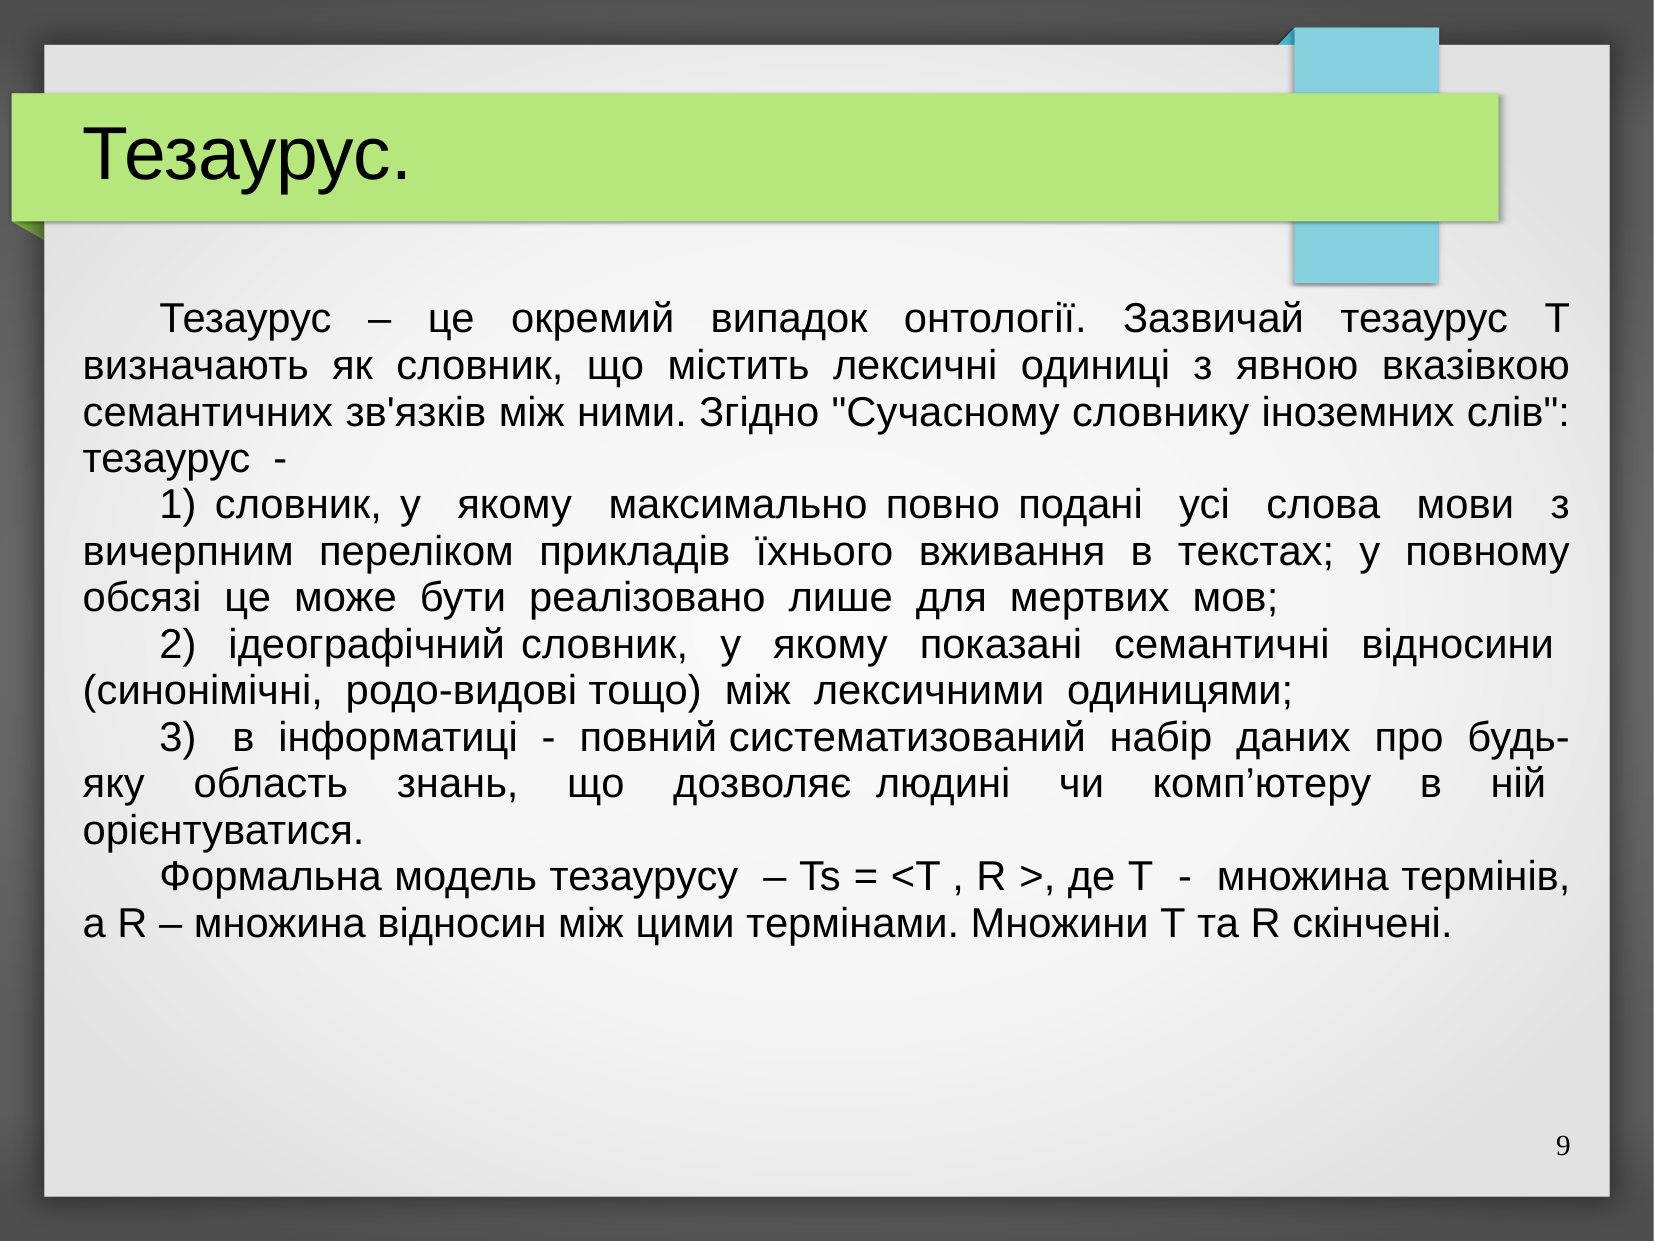

# Тезаурус.
Тезаурус – це окремий випадок онтології. Зазвичай тезаурус Т визначають як словник, що містить лексичні одиниці з явною вказівкою семантичних зв'язків між ними. Згідно "Сучасному словнику іноземних слів": тезаурус -
1) словник, у якому максимально повно подані усі слова мови з вичерпним переліком прикладів їхнього вживання в текстах; у повному обсязі це може бути реалізовано лише для мертвих мов;
2) ідеографічний словник, у якому показані семантичні відносини (синонімічні, родо-видові тощо) між лексичними одиницями;
3) в інформатиці - повний систематизований набір даних про будь-яку область знань, що дозволяє людині чи комп’ютеру в ній орієнтуватися.
Формальна модель тезаурусу – Ts = <T , R >, де Т - множина термінів, а R – множина відносин між цими термінами. Множини Т та R скінчені.
9